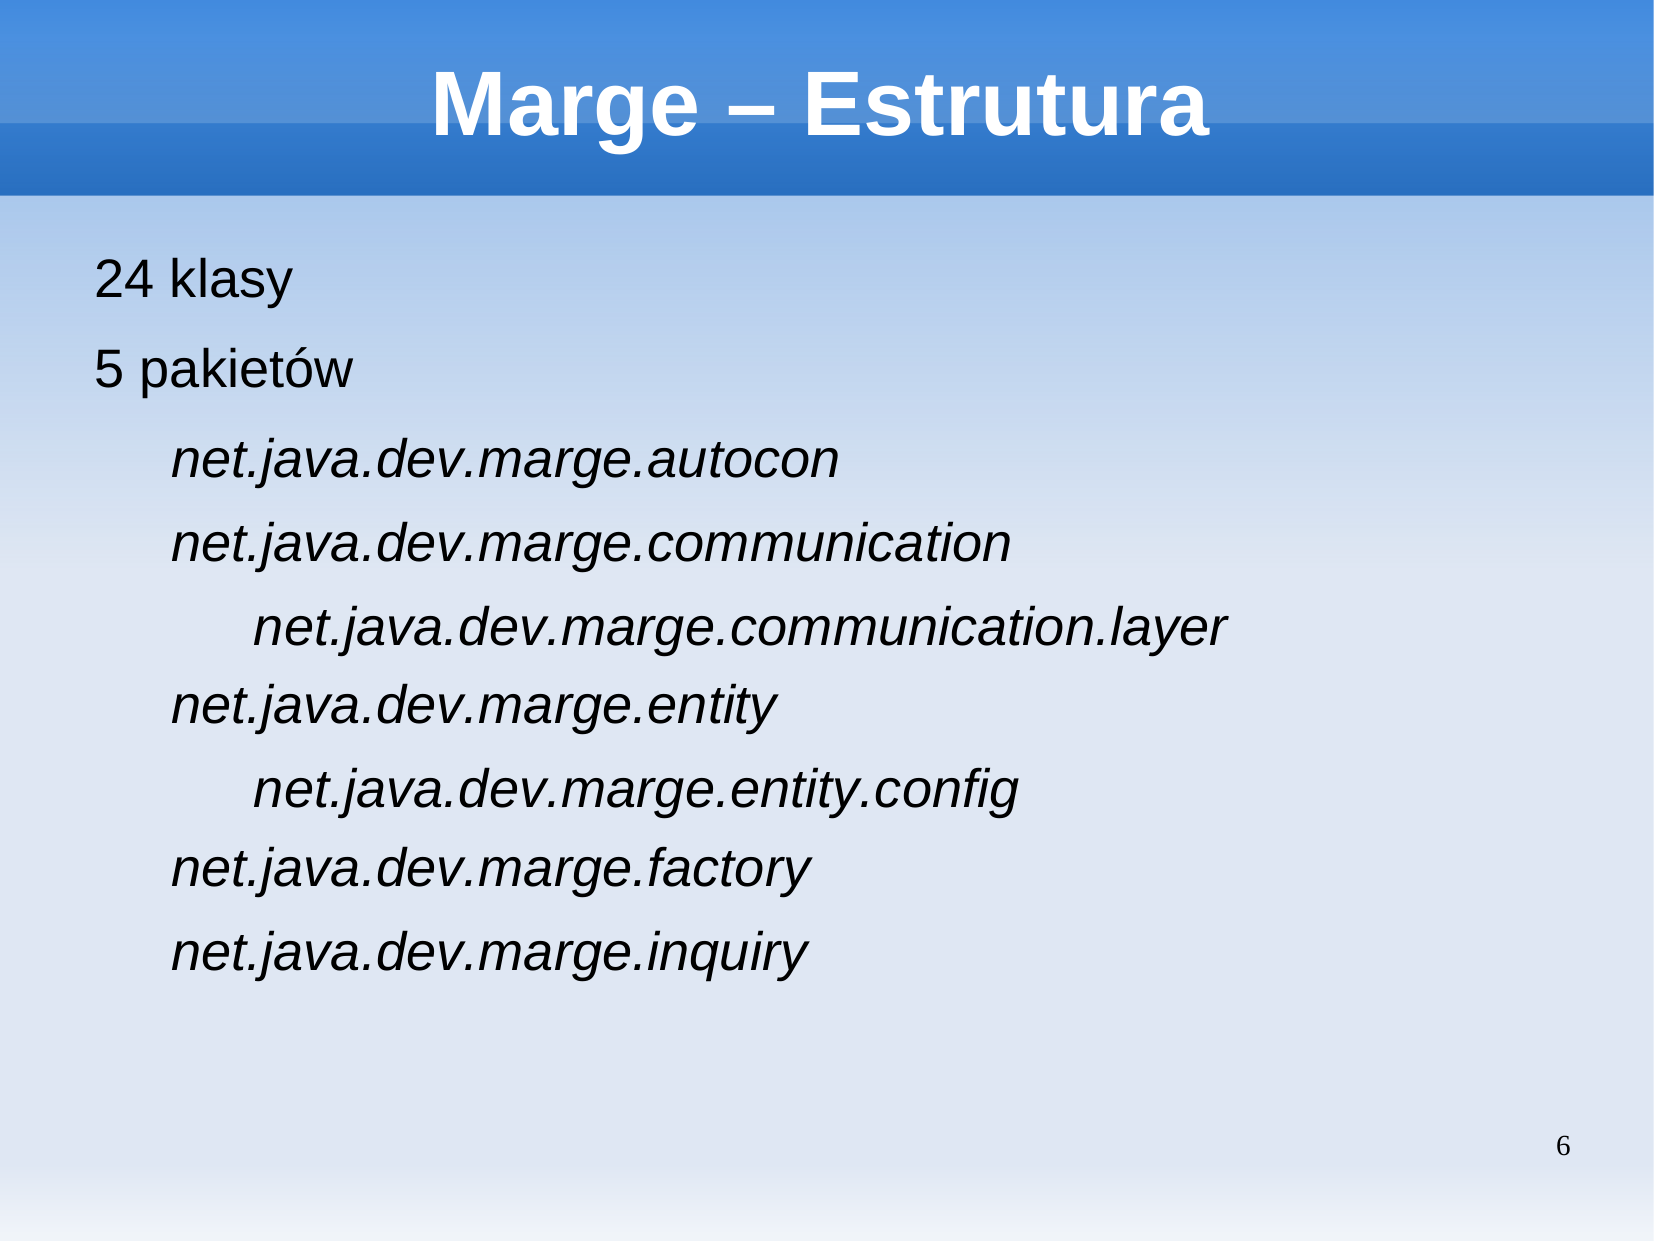

# Marge – Estrutura
24 klasy
5 pakietów
net.java.dev.marge.autocon
net.java.dev.marge.communication
net.java.dev.marge.communication.layer
net.java.dev.marge.entity
net.java.dev.marge.entity.config
net.java.dev.marge.factory
net.java.dev.marge.inquiry
6